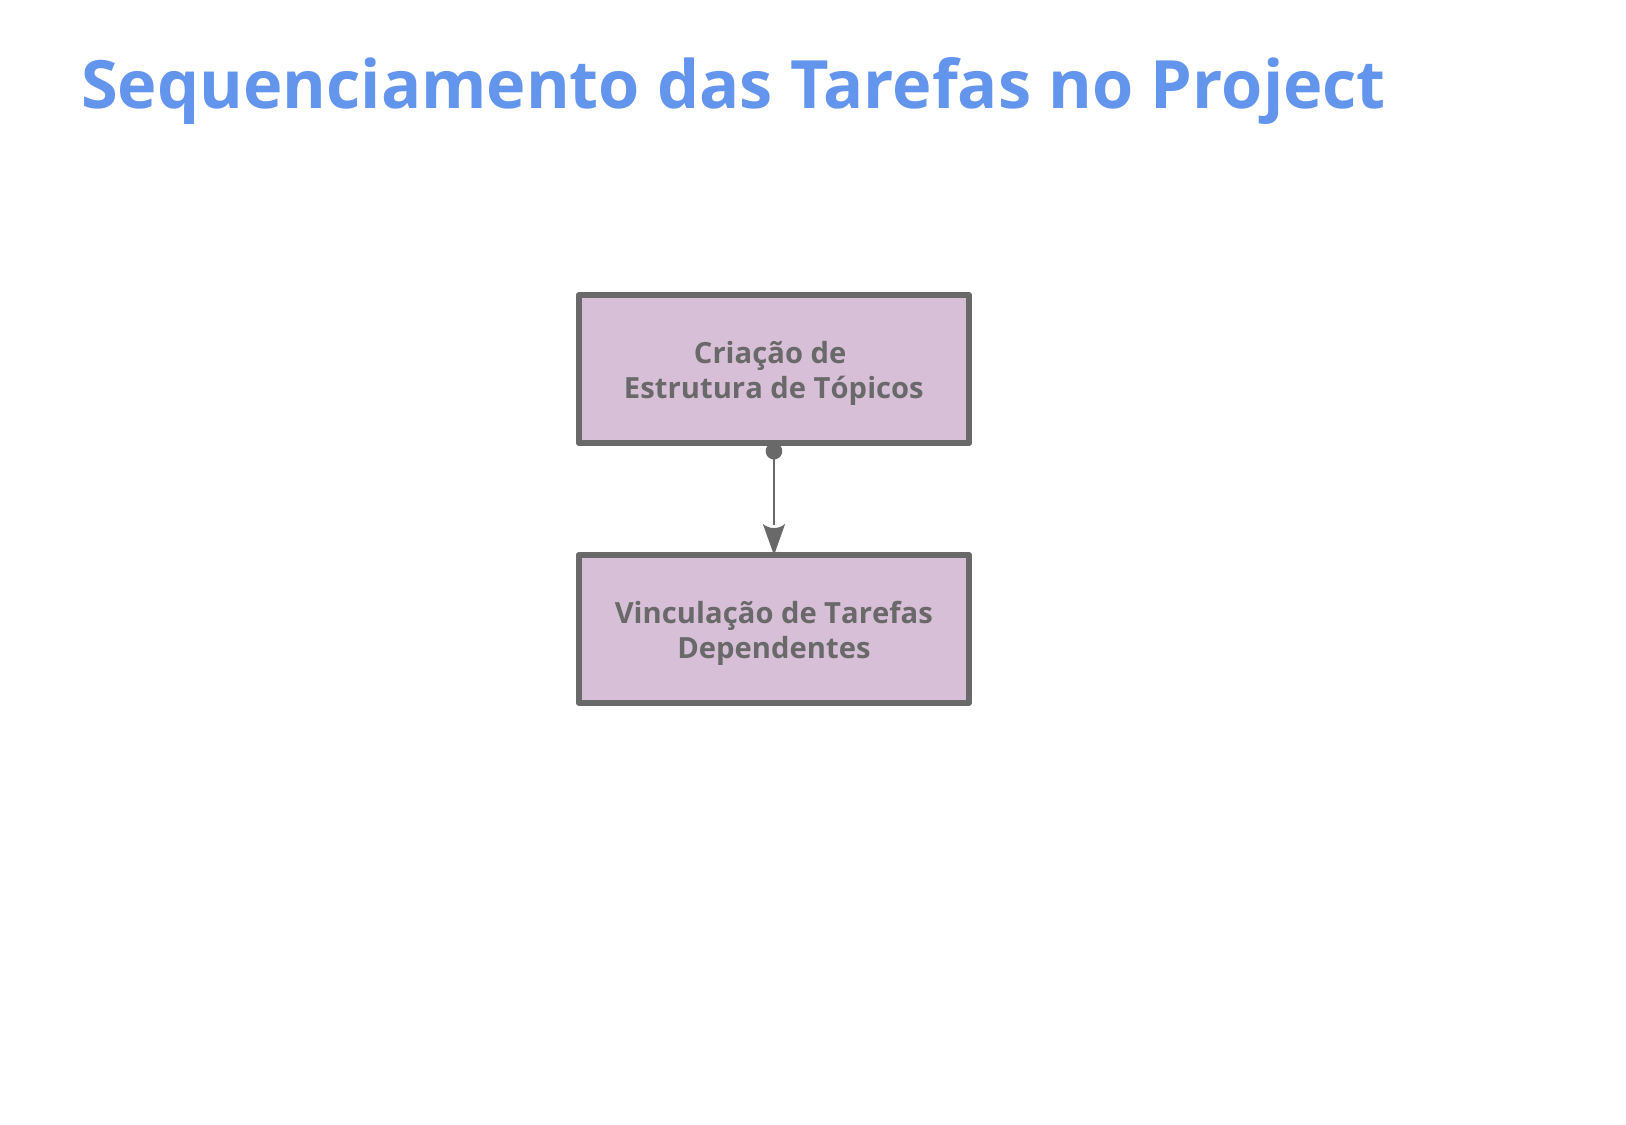

# Sequenciamento das Tarefas no Project
Criação de
Estrutura de Tópicos
Vinculação de Tarefas
Dependentes